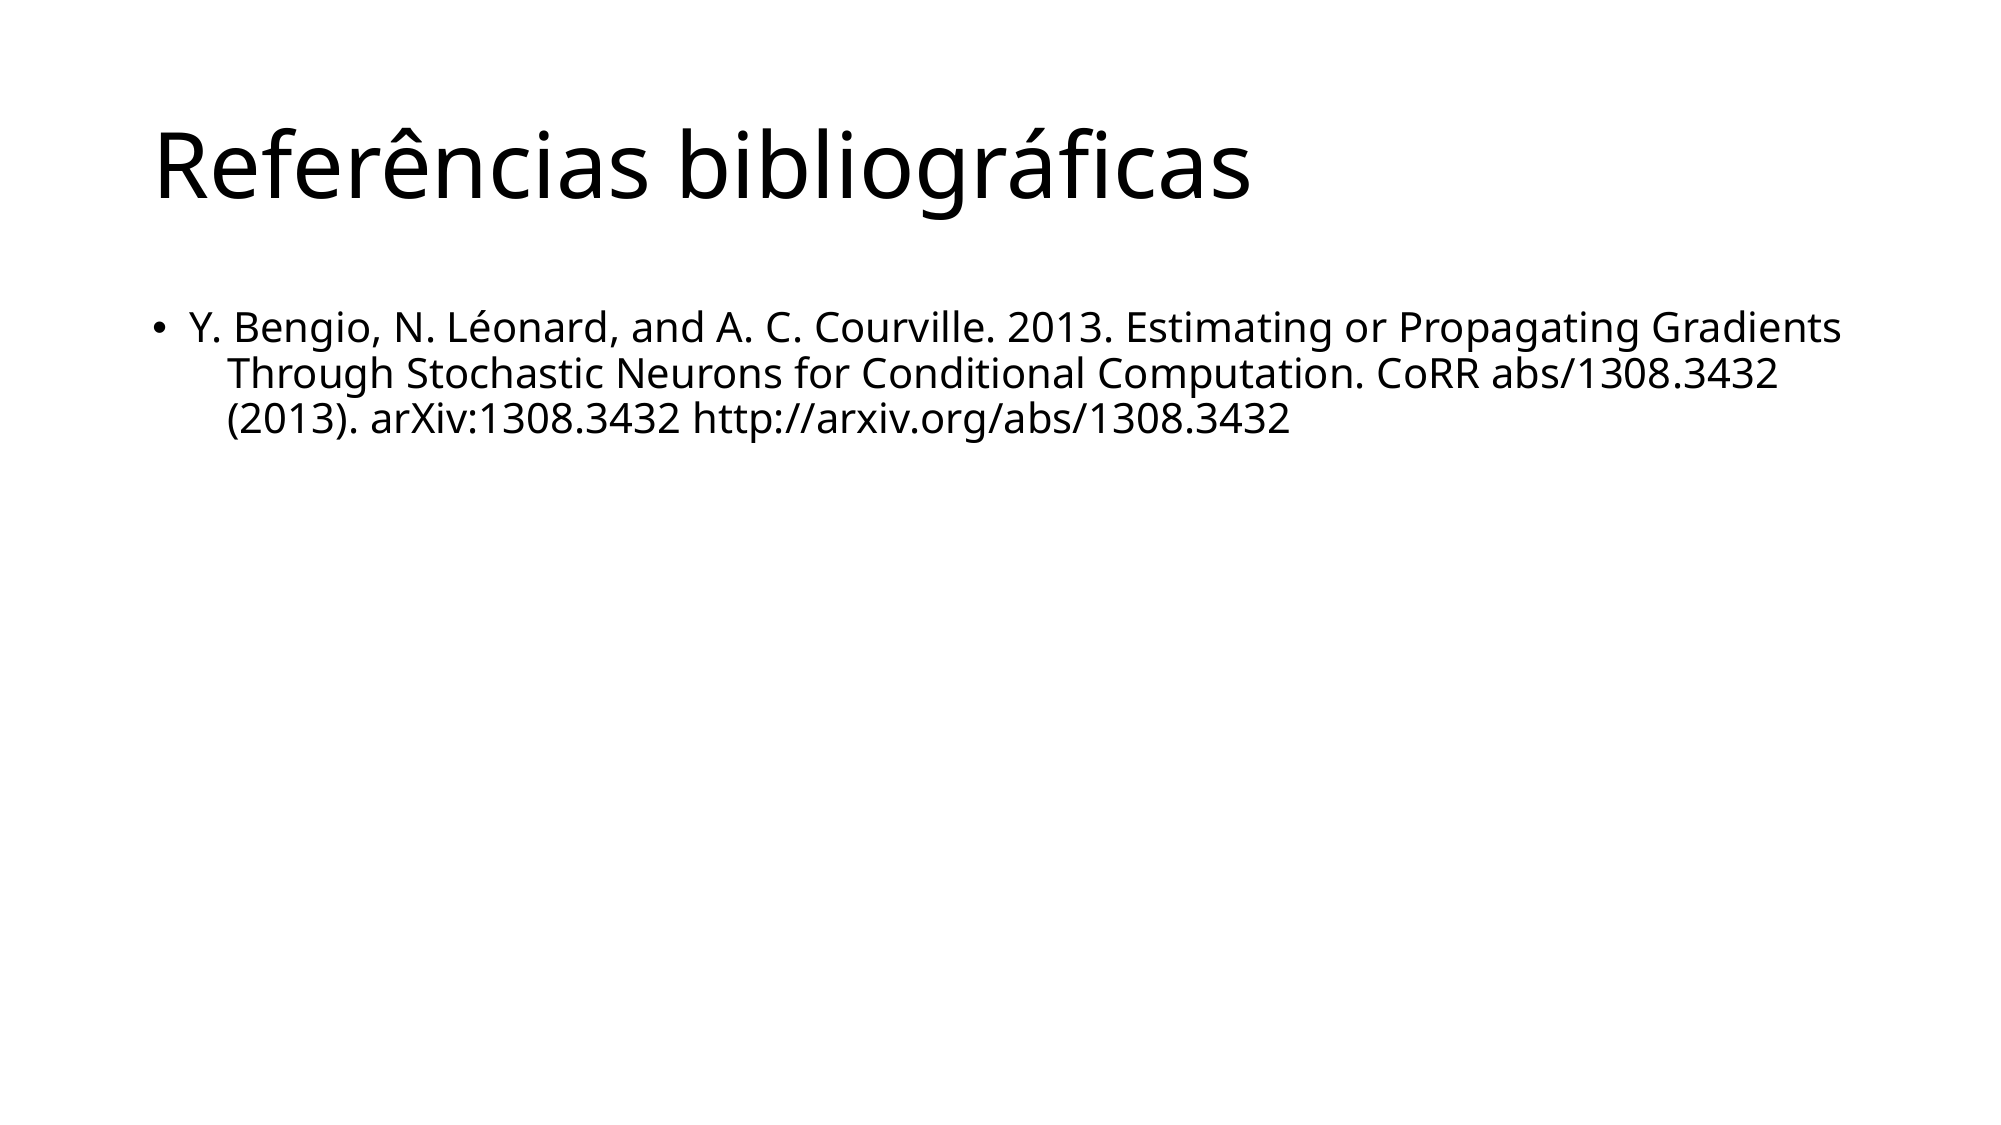

# Referências bibliográficas
Y. Bengio, N. Léonard, and A. C. Courville. 2013. Estimating or Propagating Gradients Through Stochastic Neurons for Conditional Computation. CoRR abs/1308.3432 (2013). arXiv:1308.3432 http://arxiv.org/abs/1308.3432